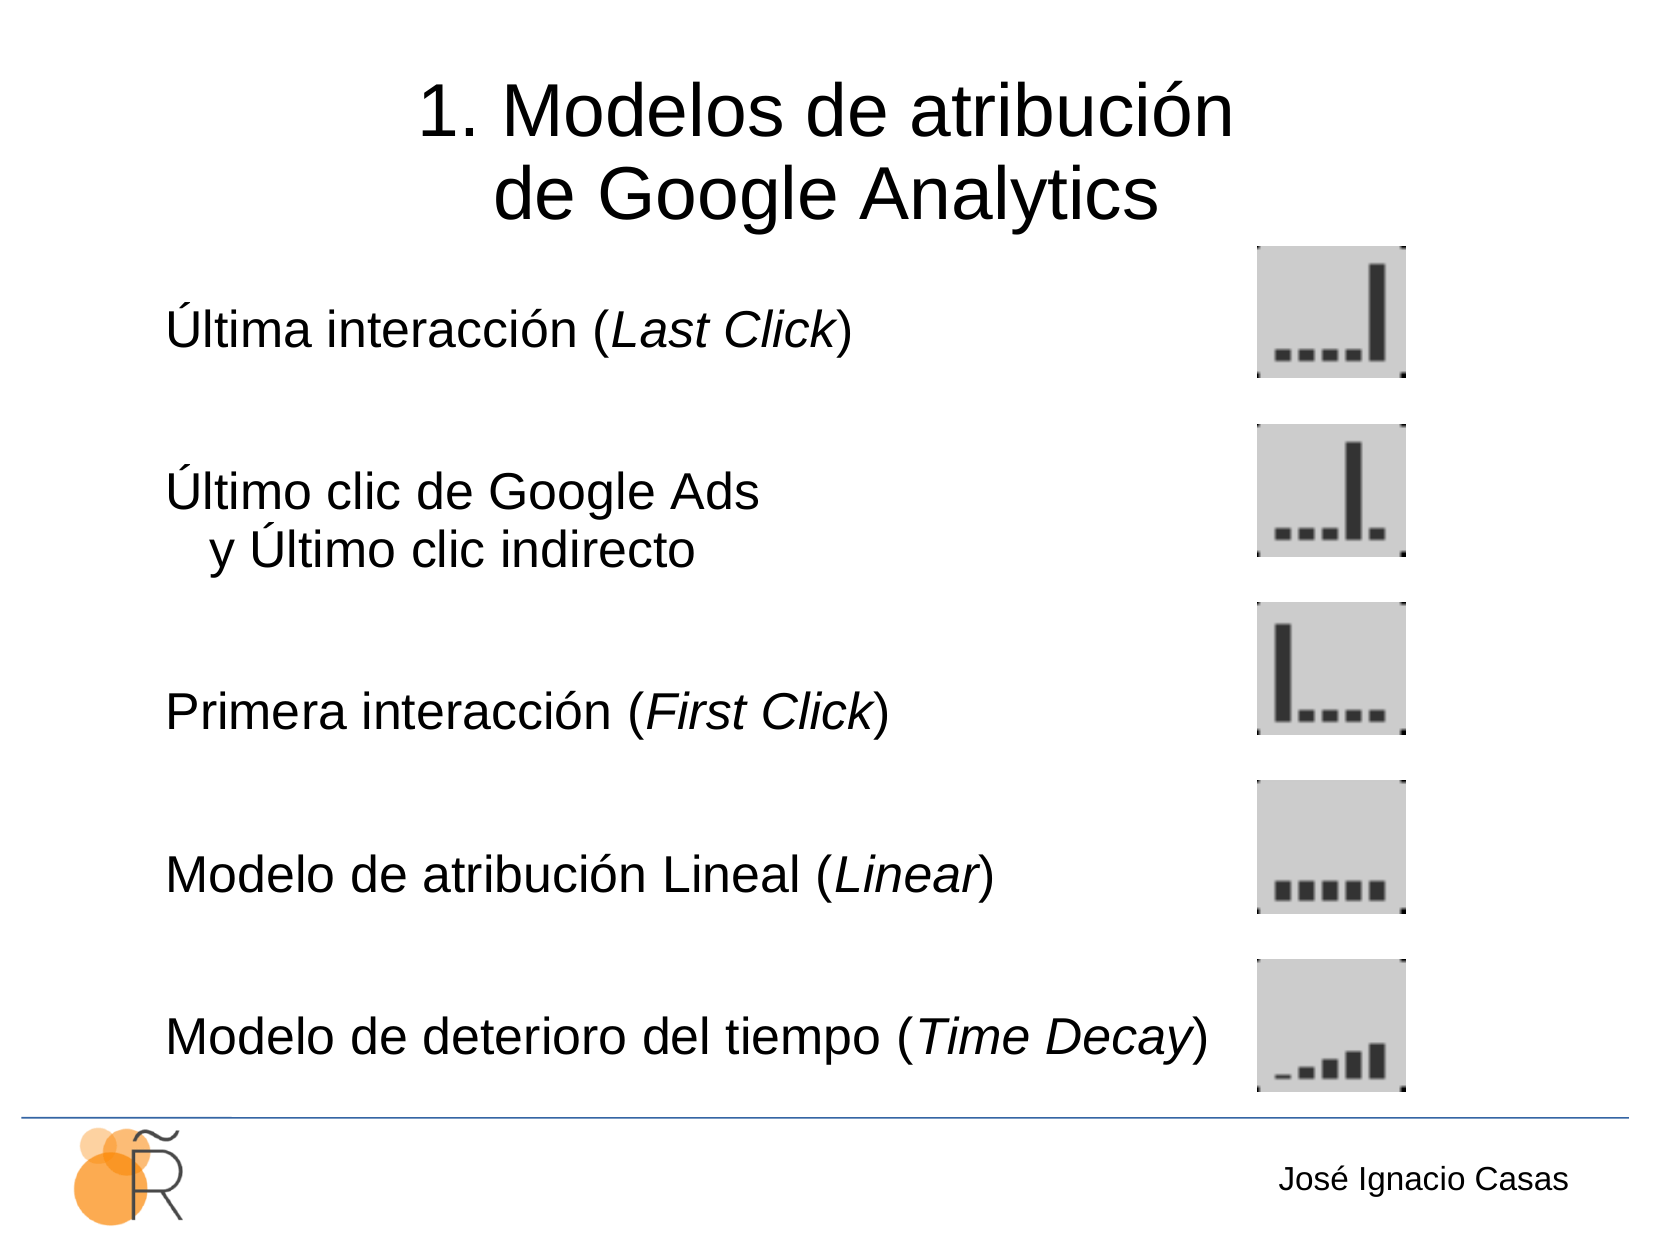

# 1. Modelos de atribución de Google Analytics
Última interacción (Last Click)
Último clic de Google Ads
y Último clic indirecto
Primera interacción (First Click)
Modelo de atribución Lineal (Linear)
Modelo de deterioro del tiempo (Time Decay)